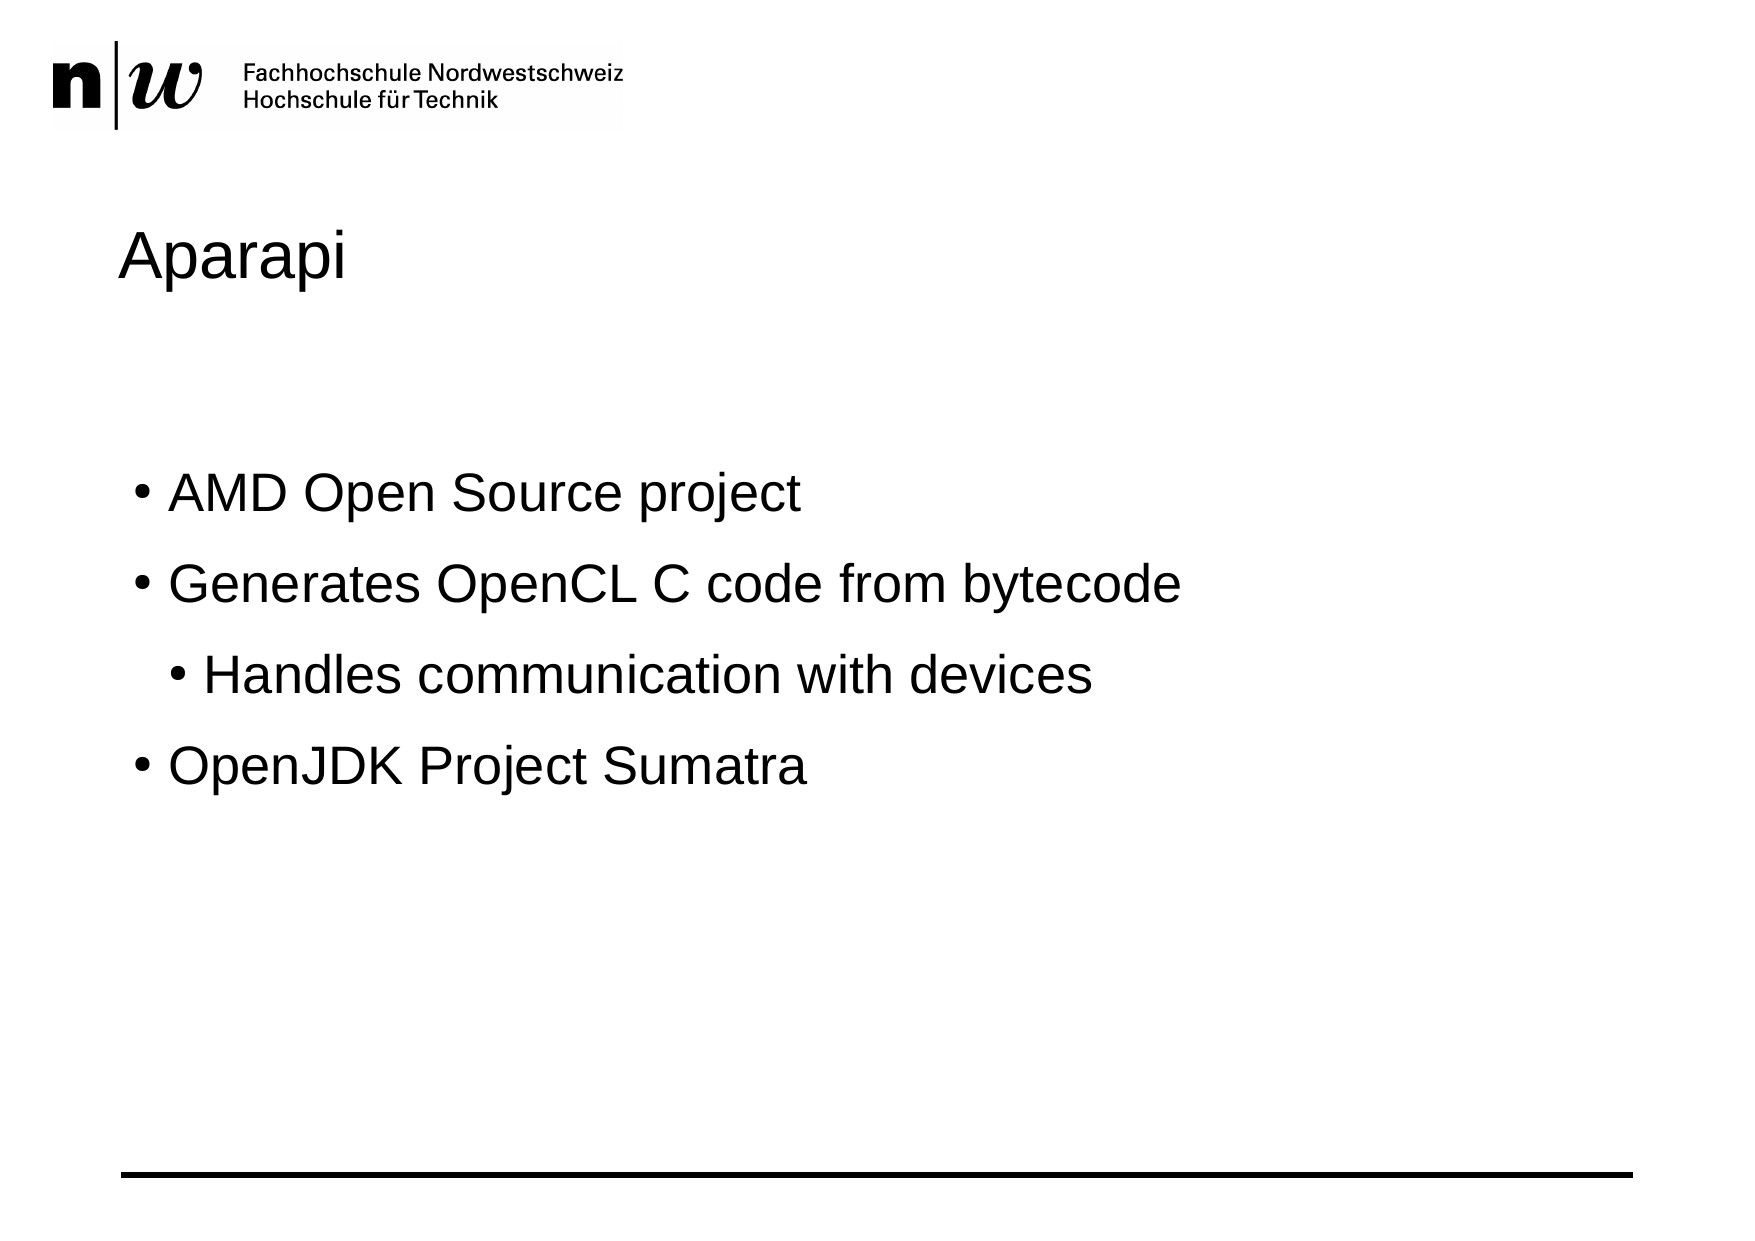

Aparapi
AMD Open Source project
Generates OpenCL C code from bytecode
Handles communication with devices
OpenJDK Project Sumatra